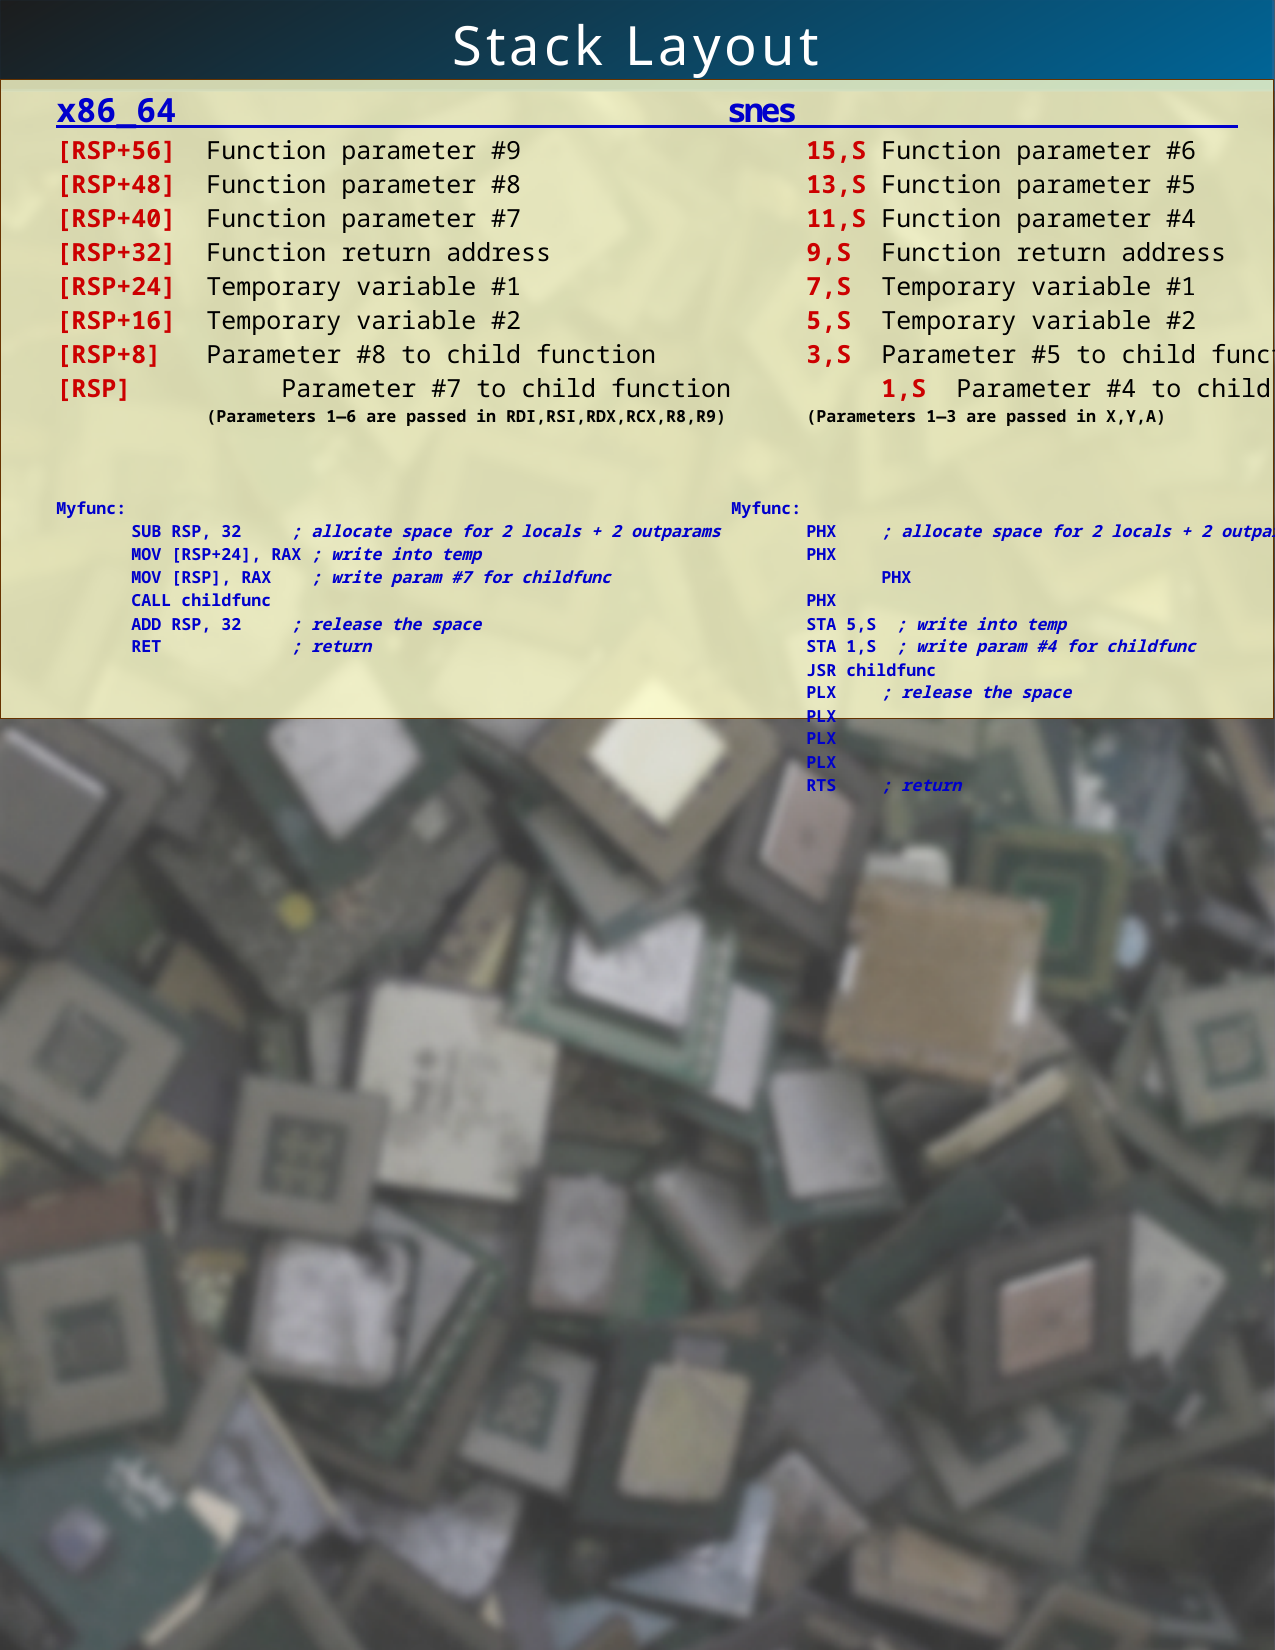

Stack Layout
x86_64 snes
[RSP+56]	Function parameter #9				15,S	Function parameter #6
[RSP+48]	Function parameter #8				13,S	Function parameter #5
[RSP+40]	Function parameter #7				11,S	Function parameter #4
[RSP+32]	Function return address				9,S	Function return address
[RSP+24]	Temporary variable #1				7,S	Temporary variable #1
[RSP+16]	Temporary variable #2				5,S	Temporary variable #2
[RSP+8]	Parameter #8 to child function		3,S	Parameter #5 to child function
[RSP]		Parameter #7 to child function		1,S	Parameter #4 to child function
		(Parameters 1—6 are passed in RDI,RSI,RDX,RCX,R8,R9)		(Parameters 1—3 are passed in X,Y,A)
Myfunc:									Myfunc:
	SUB RSP, 32	 ; allocate space for 2 locals + 2 outparams		PHX	; allocate space for 2 locals + 2 outparams
	MOV [RSP+24], RAX ; write into temp					PHX
	MOV [RSP], RAX ; write param #7 for childfunc				PHX
	CALL childfunc								PHX
	ADD RSP, 32	 ; release the space					STA 5,S ; write into temp
	RET		 ; return						STA 1,S ; write param #4 for childfunc
										JSR childfunc
										PLX	; release the space
										PLX
										PLX
										PLX
										RTS	; return